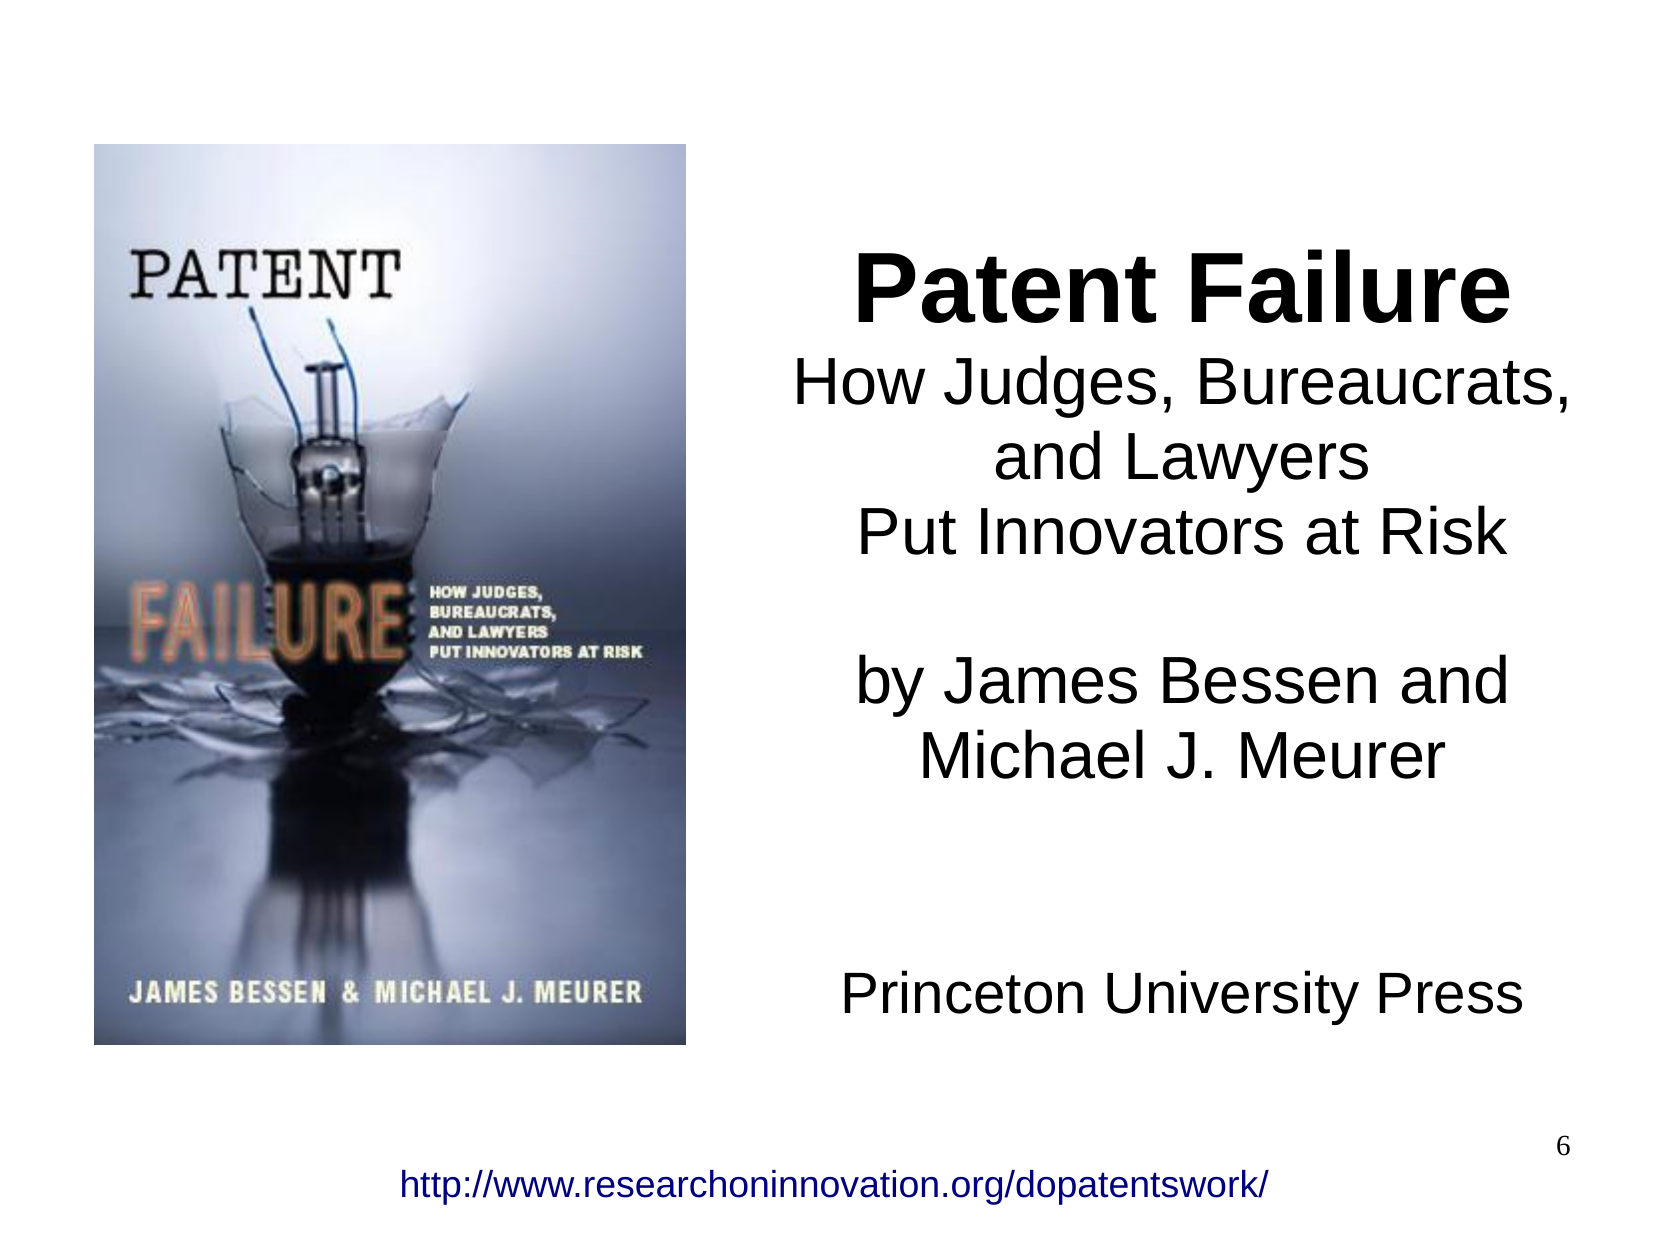

Patent Failure
How Judges, Bureaucrats,
and Lawyers
Put Innovators at Risk
by James Bessen and
Michael J. Meurer
Princeton University Press
6
http://www.researchoninnovation.org/dopatentswork/